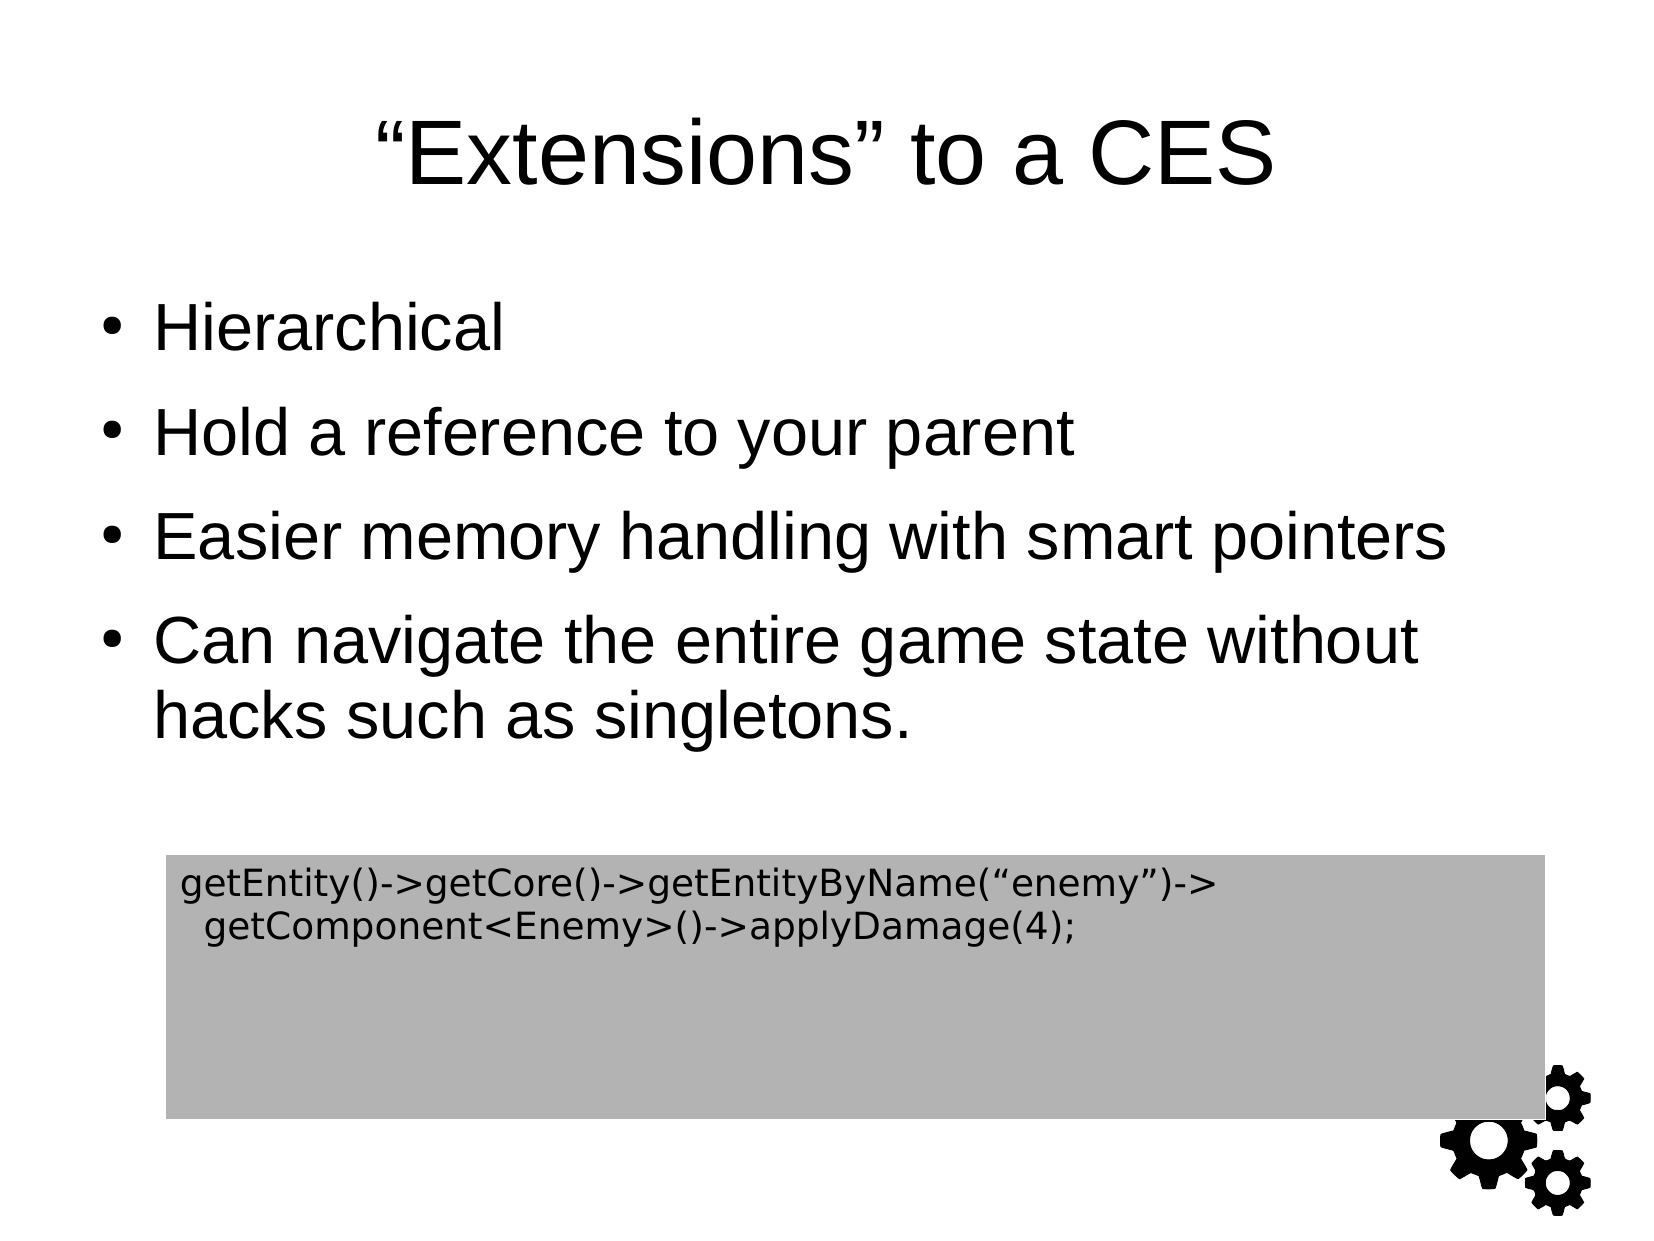

# “Extensions” to a CES
Hierarchical
Hold a reference to your parent
Easier memory handling with smart pointers
Can navigate the entire game state without hacks such as singletons.
| getEntity()->getCore()->getEntityByName(“enemy”)-> getComponent<Enemy>()->applyDamage(4); |
| --- |